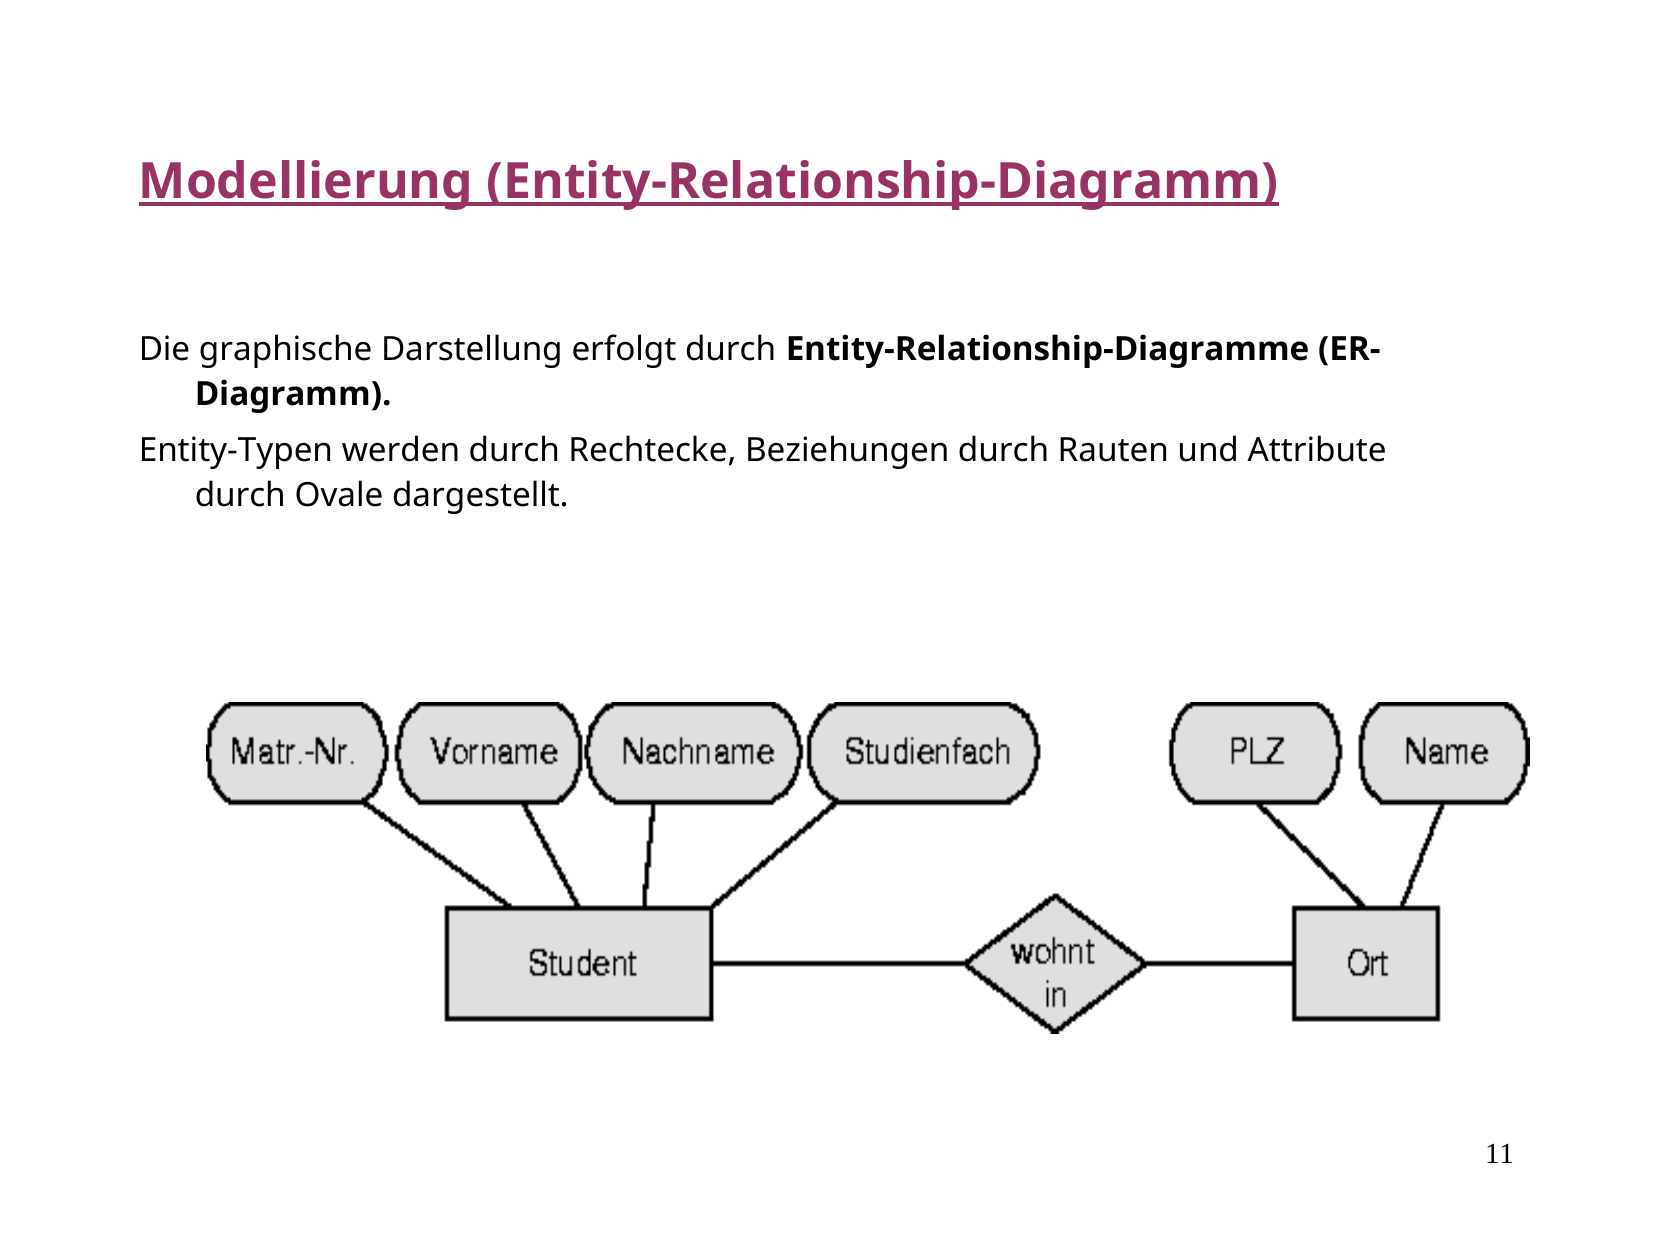

# Modellierung (Entity-Relationship-Diagramm)
Die graphische Darstellung erfolgt durch Entity-Relationship-Diagramme (ER-Diagramm).
Entity-Typen werden durch Rechtecke, Beziehungen durch Rauten und Attribute durch Ovale dargestellt.
11